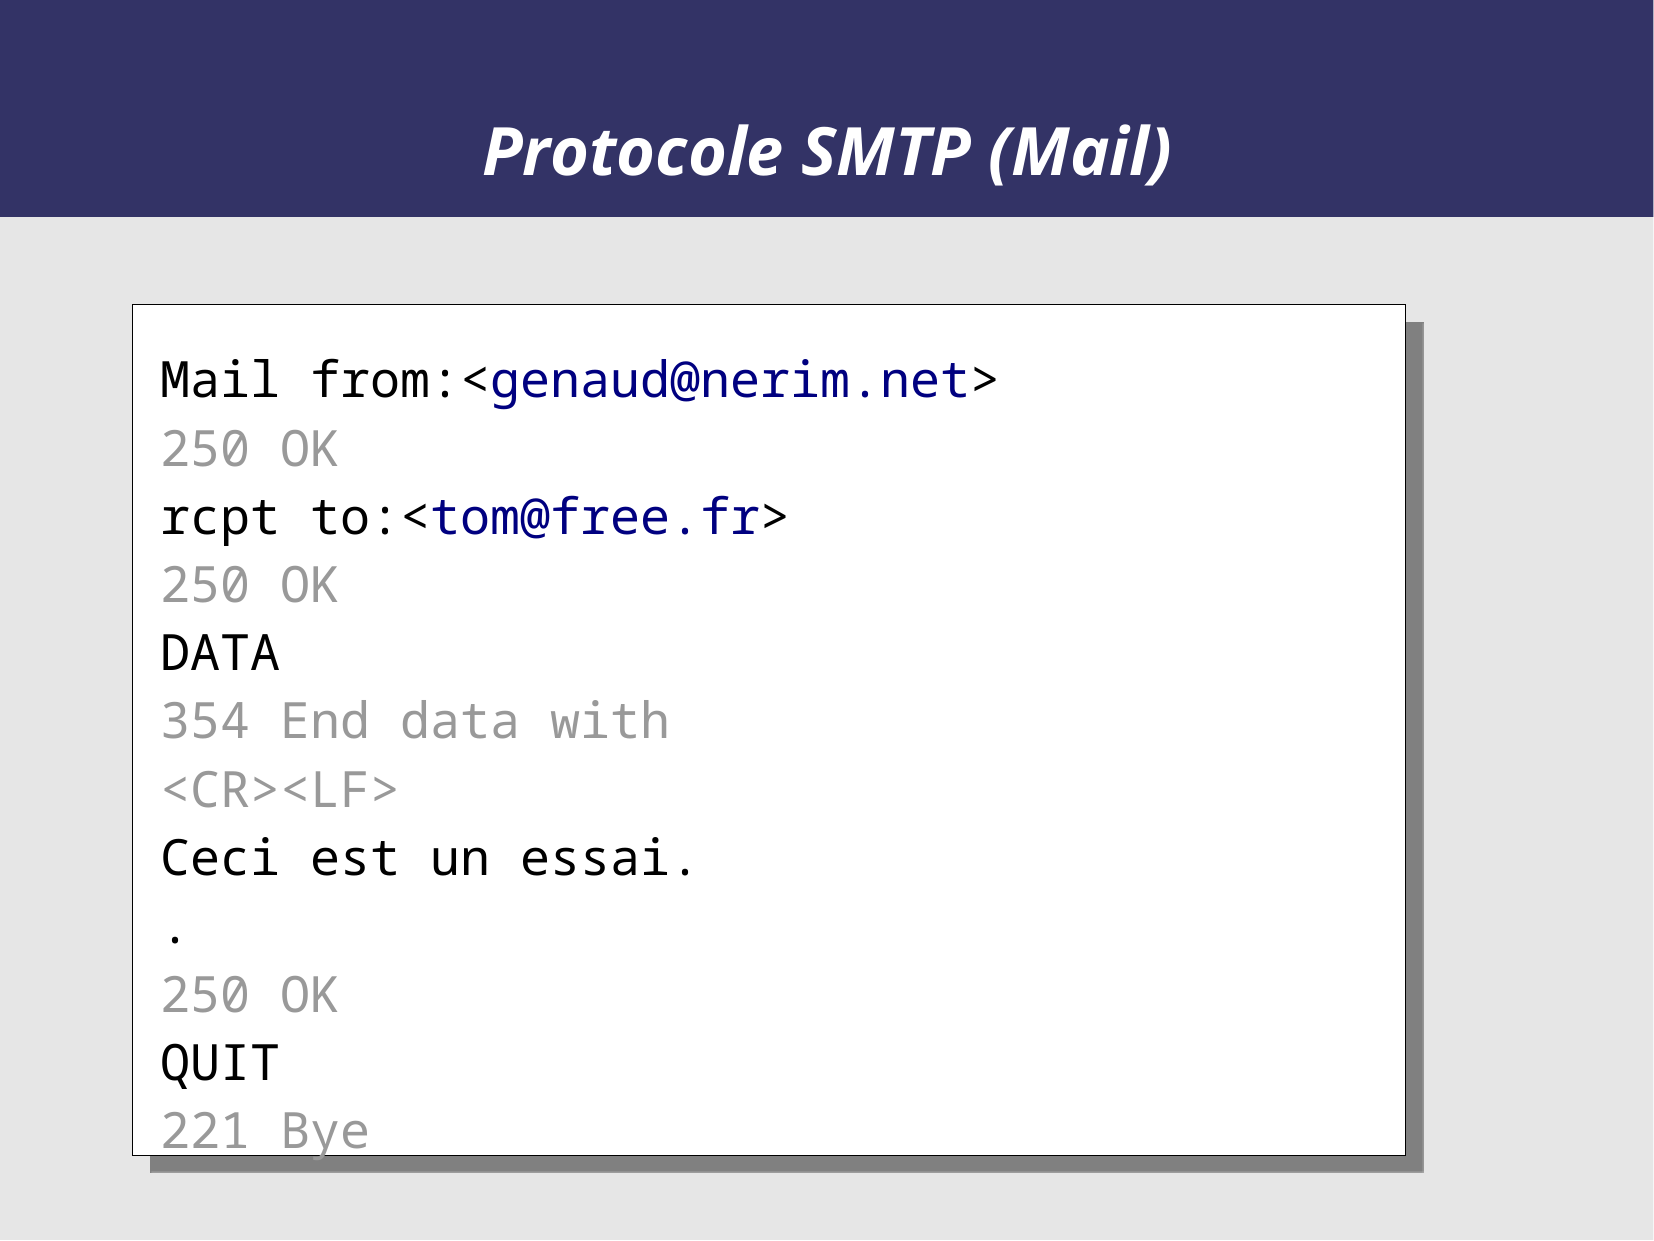

# Protocole SMTP (Mail)
Mail from:<genaud@nerim.net>
250 OK
rcpt to:<tom@free.fr>
250 OK
DATA
354 End data with
<CR><LF>
Ceci est un essai.
.
250 OK
QUIT
221 Bye